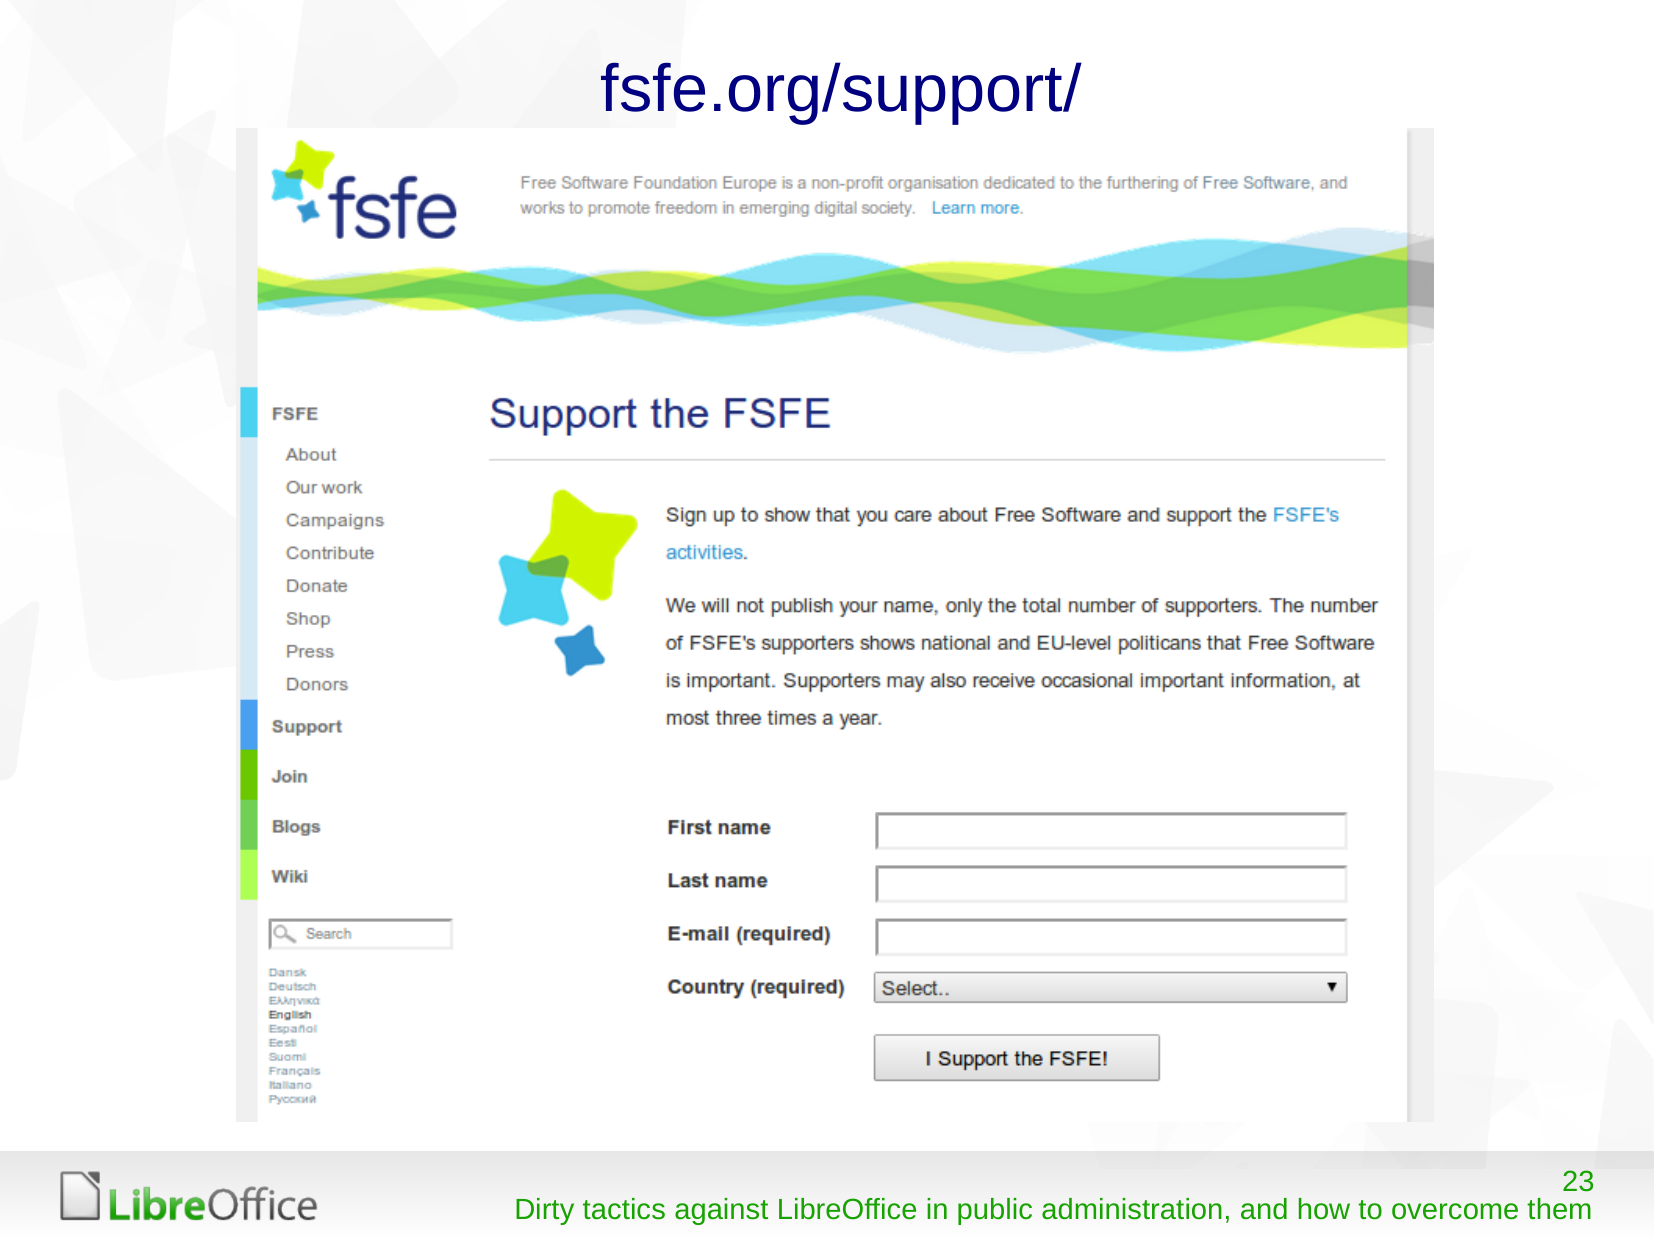

# fsfe.org/support/
23
Dirty tactics against LibreOffice in public administration, and how to overcome them